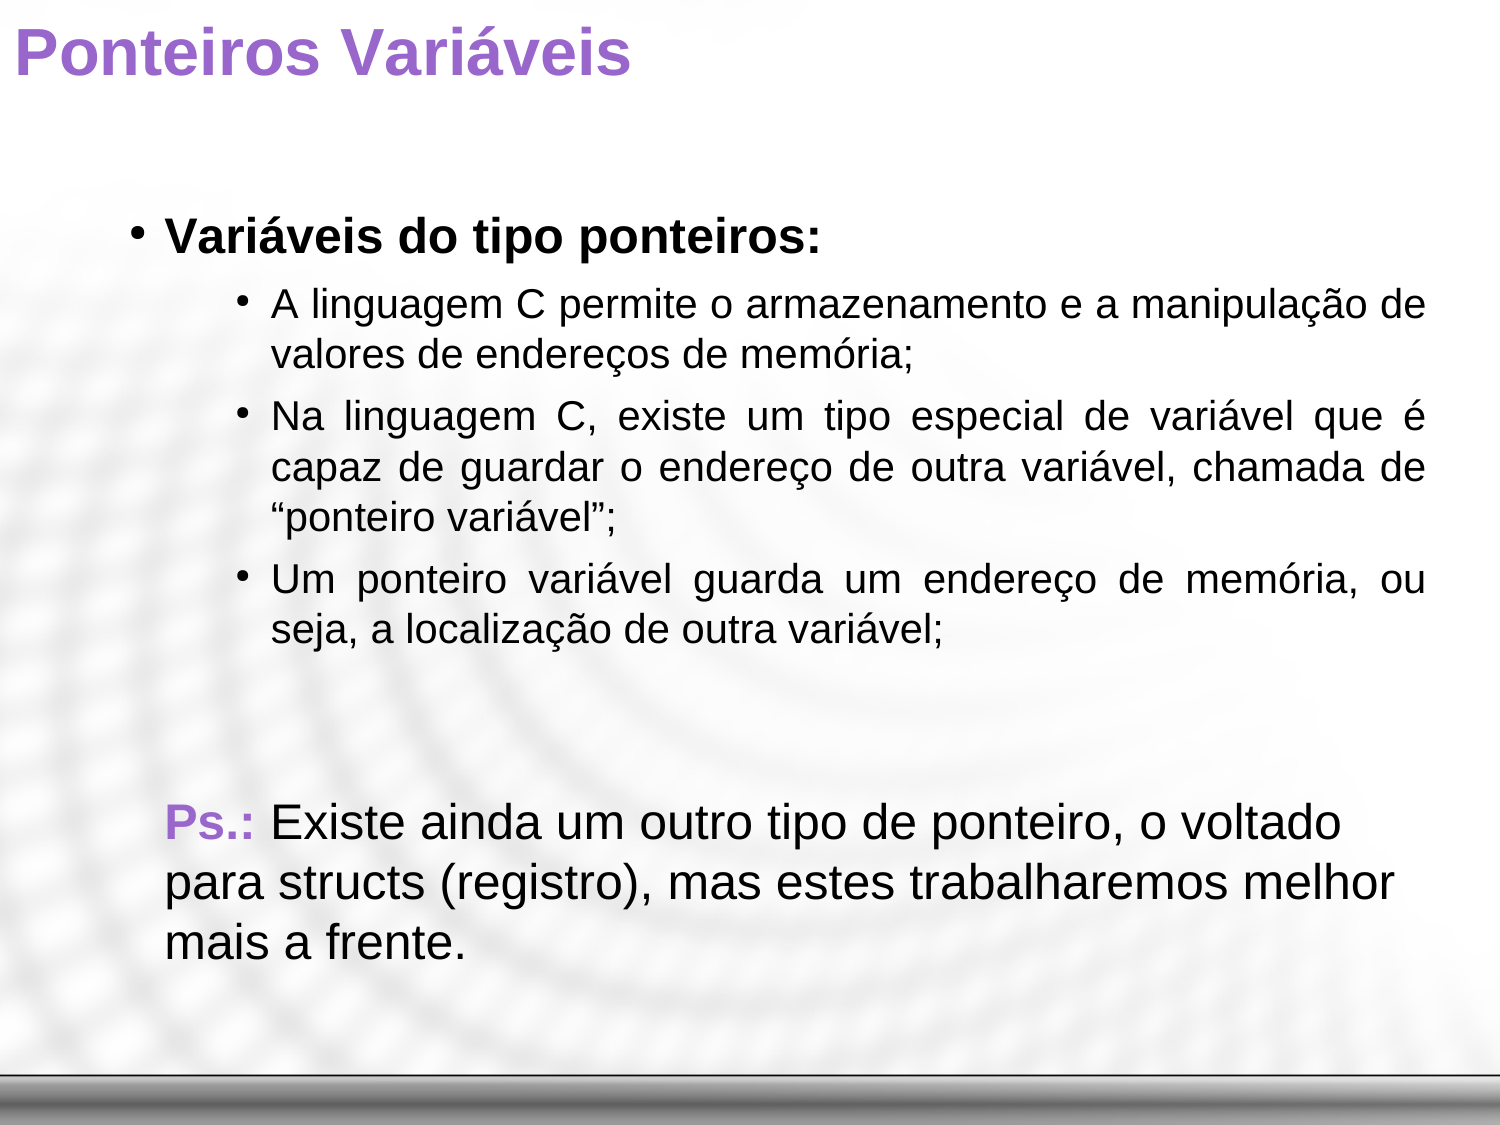

# Ponteiros Variáveis
Variáveis do tipo ponteiros:
A linguagem C permite o armazenamento e a manipulação de valores de endereços de memória;
Na linguagem C, existe um tipo especial de variável que é capaz de guardar o endereço de outra variável, chamada de “ponteiro variável”;
Um ponteiro variável guarda um endereço de memória, ou seja, a localização de outra variável;
Ps.: Existe ainda um outro tipo de ponteiro, o voltado para structs (registro), mas estes trabalharemos melhor mais a frente.